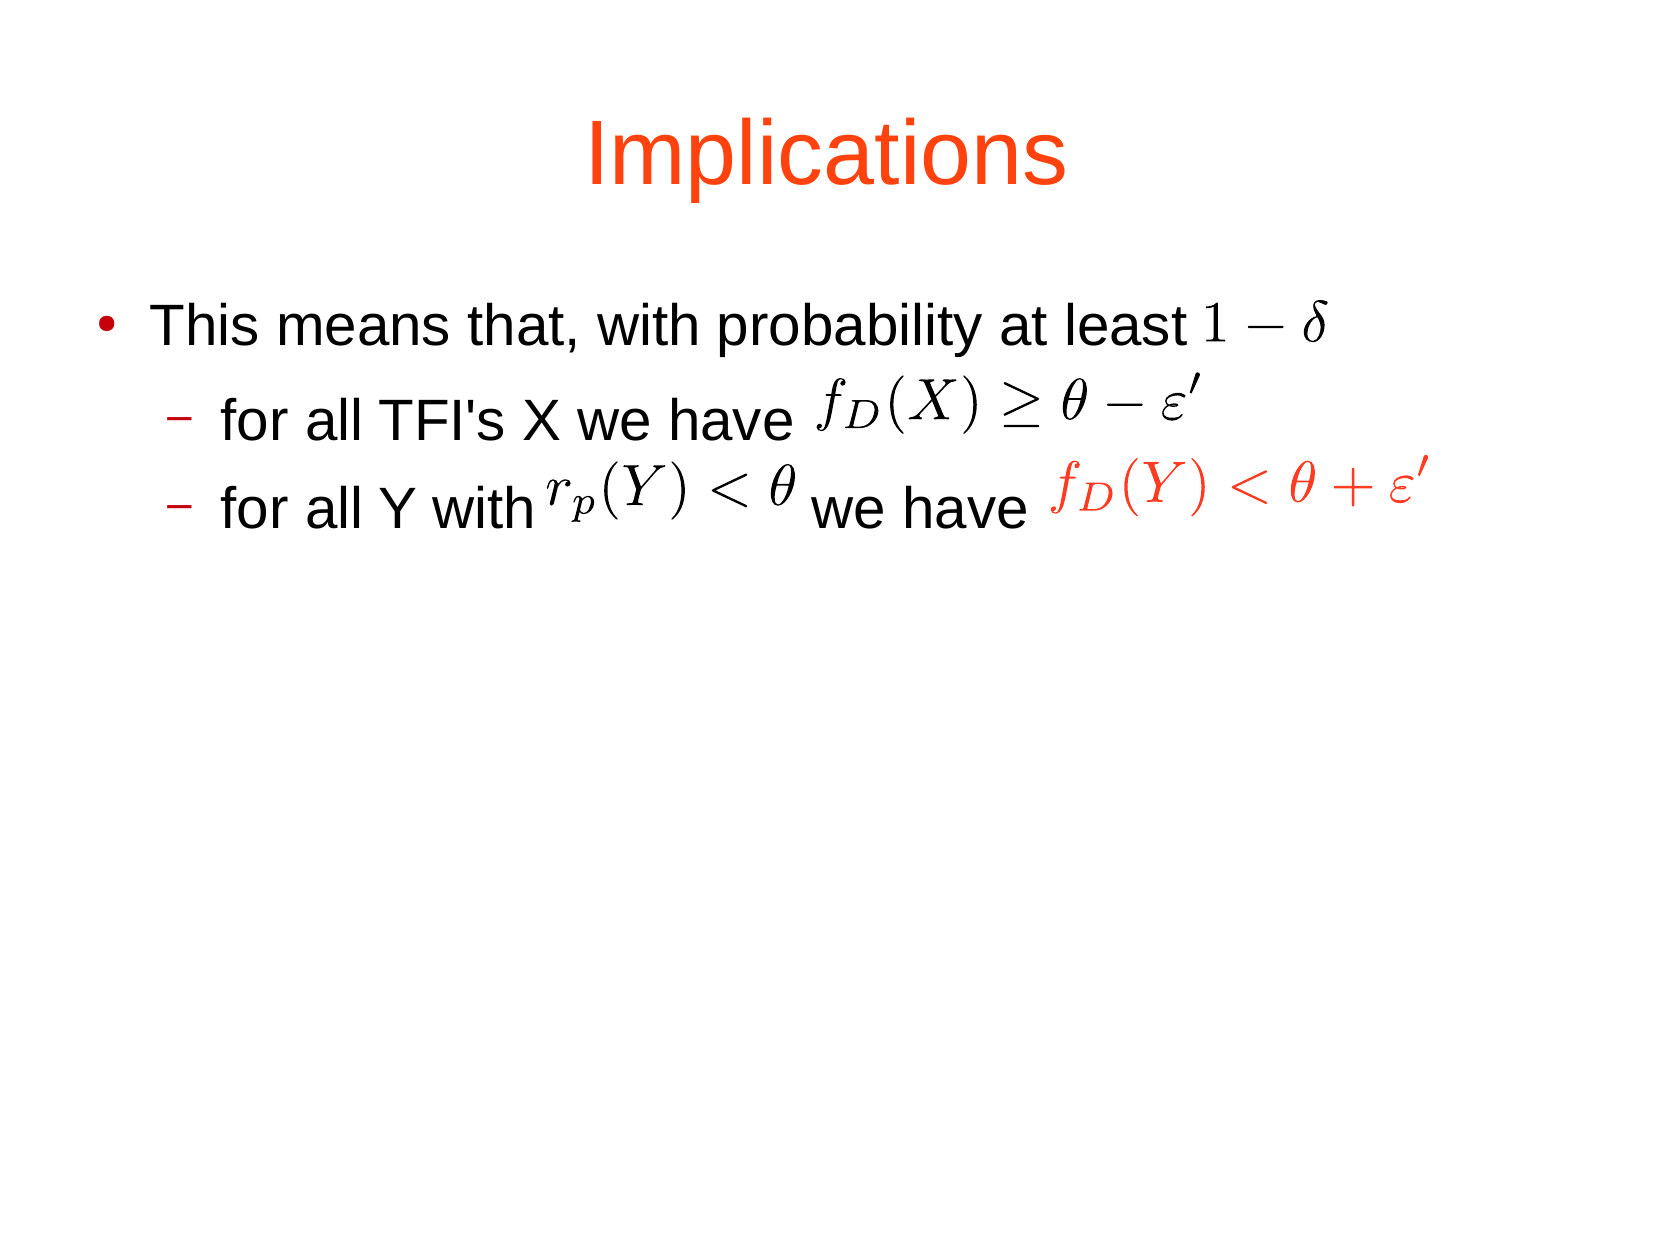

# Implications
This means that, with probability at least
for all TFI's X we have
for all Y with we have